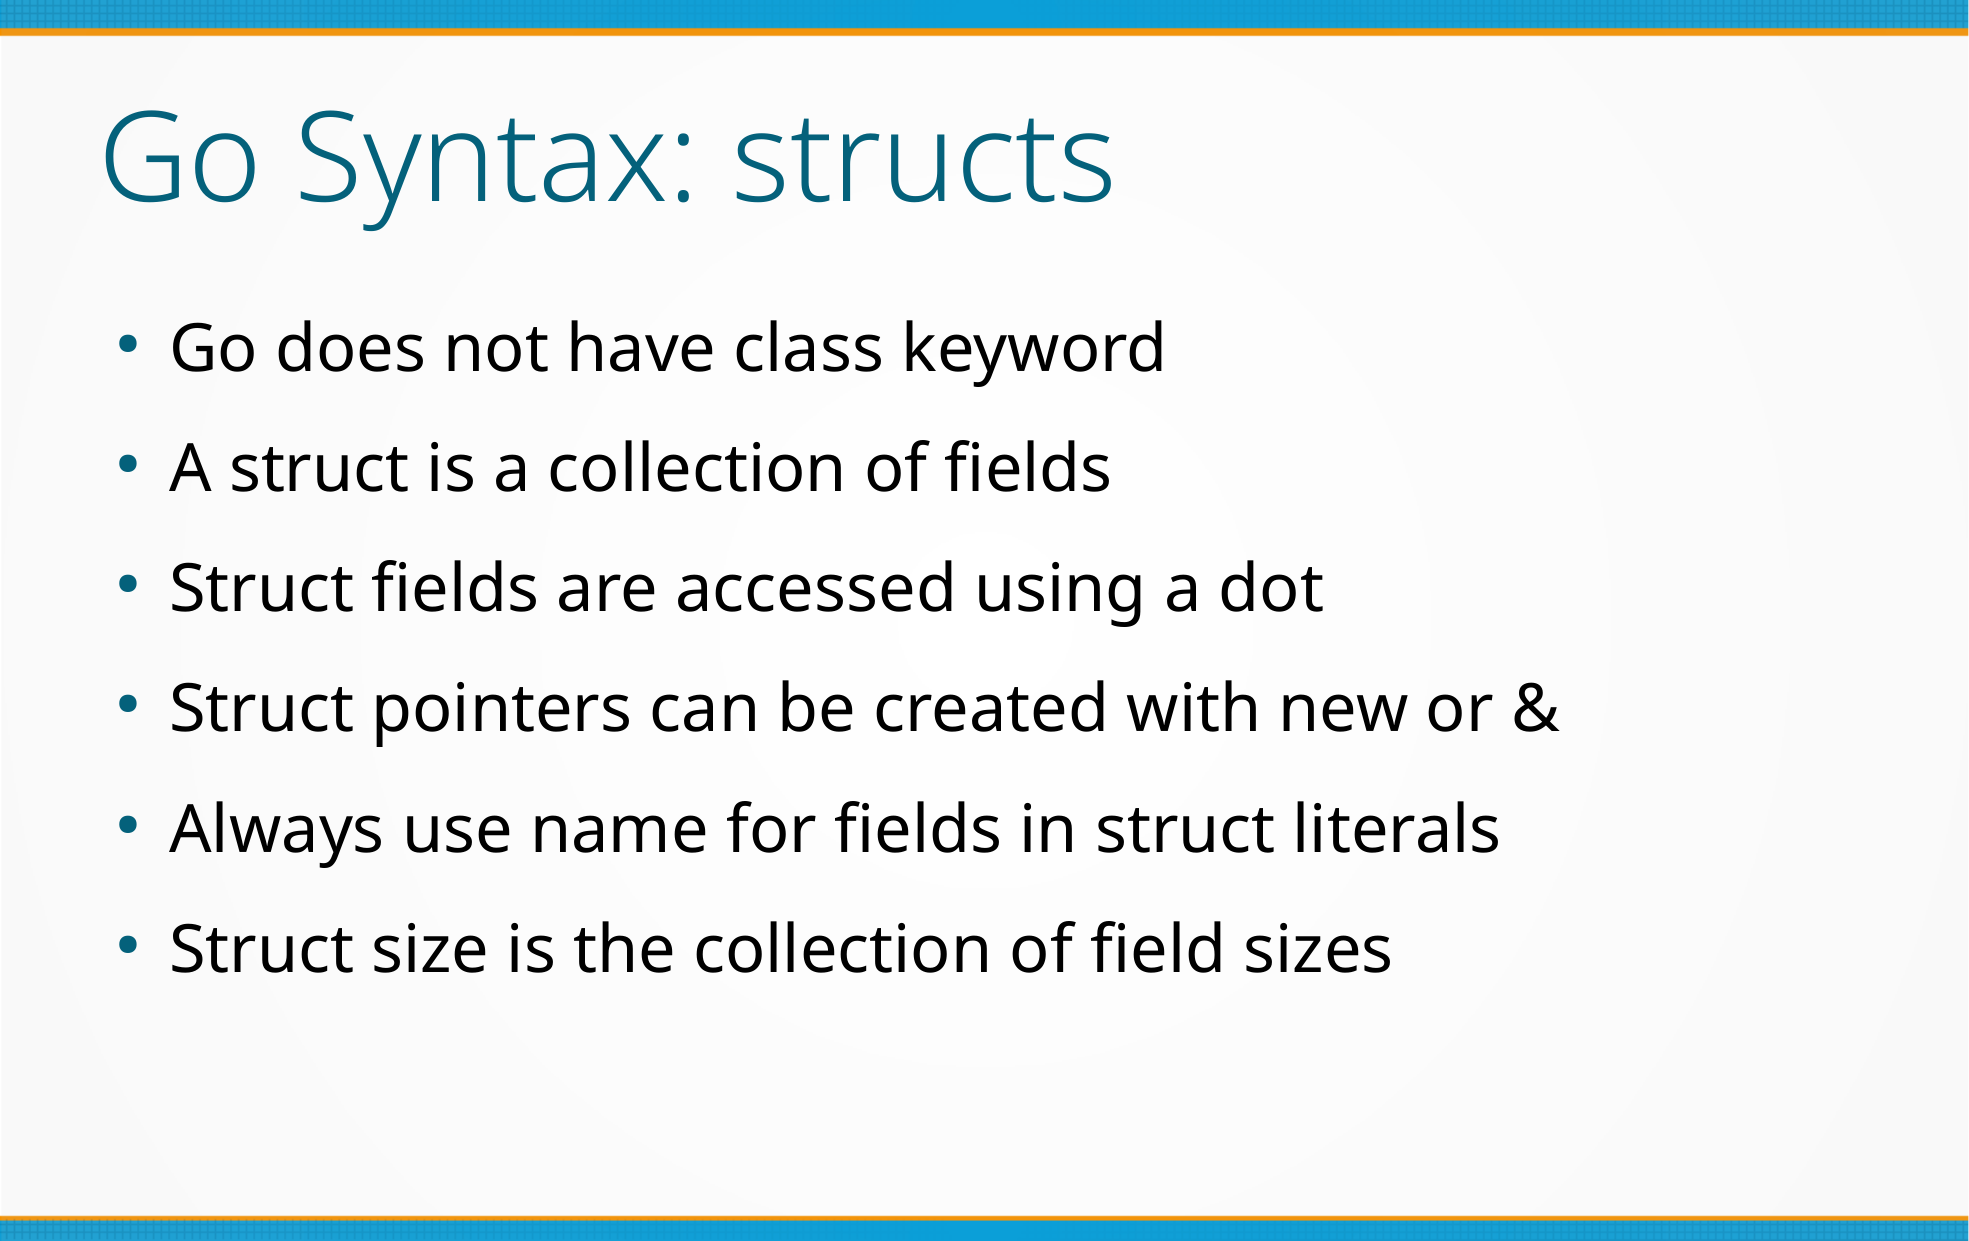

# Go Syntax: structs
Go does not have class keyword
A struct is a collection of fields
Struct fields are accessed using a dot
Struct pointers can be created with new or &
Always use name for fields in struct literals
Struct size is the collection of field sizes